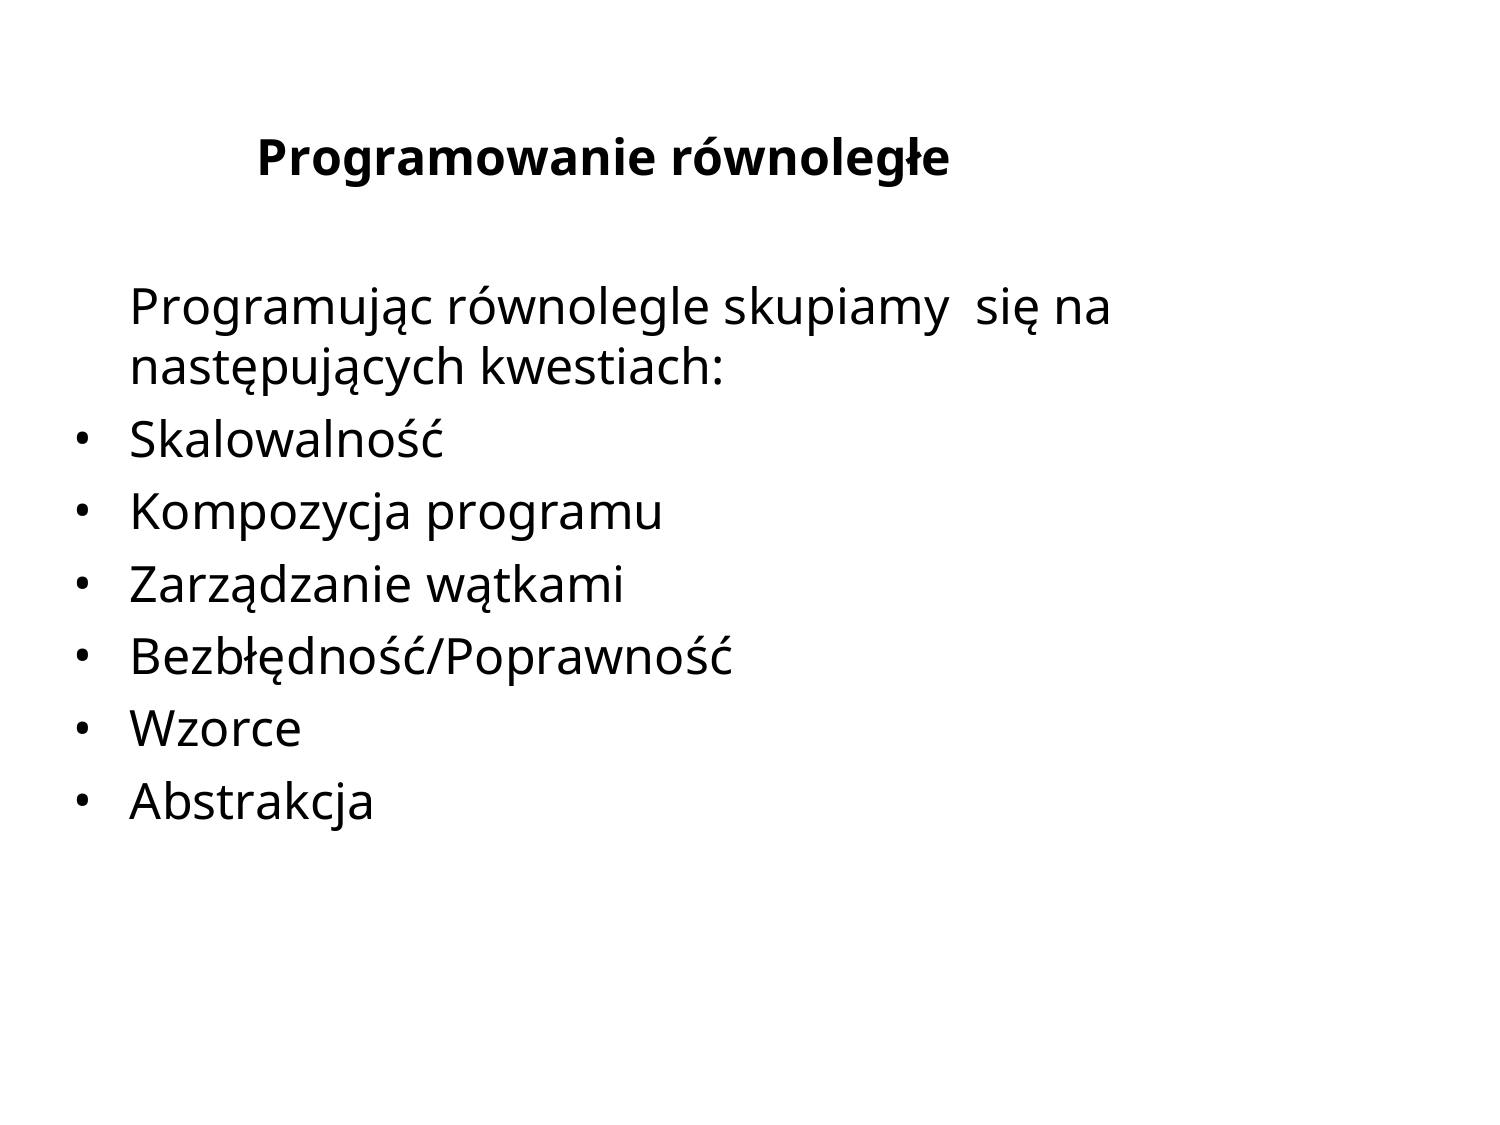

# Programowanie równoległe
Programując równolegle skupiamy się na następujących kwestiach:
Skalowalność
Kompozycja programu
Zarządzanie wątkami
Bezbłędność/Poprawność
Wzorce
Abstrakcja